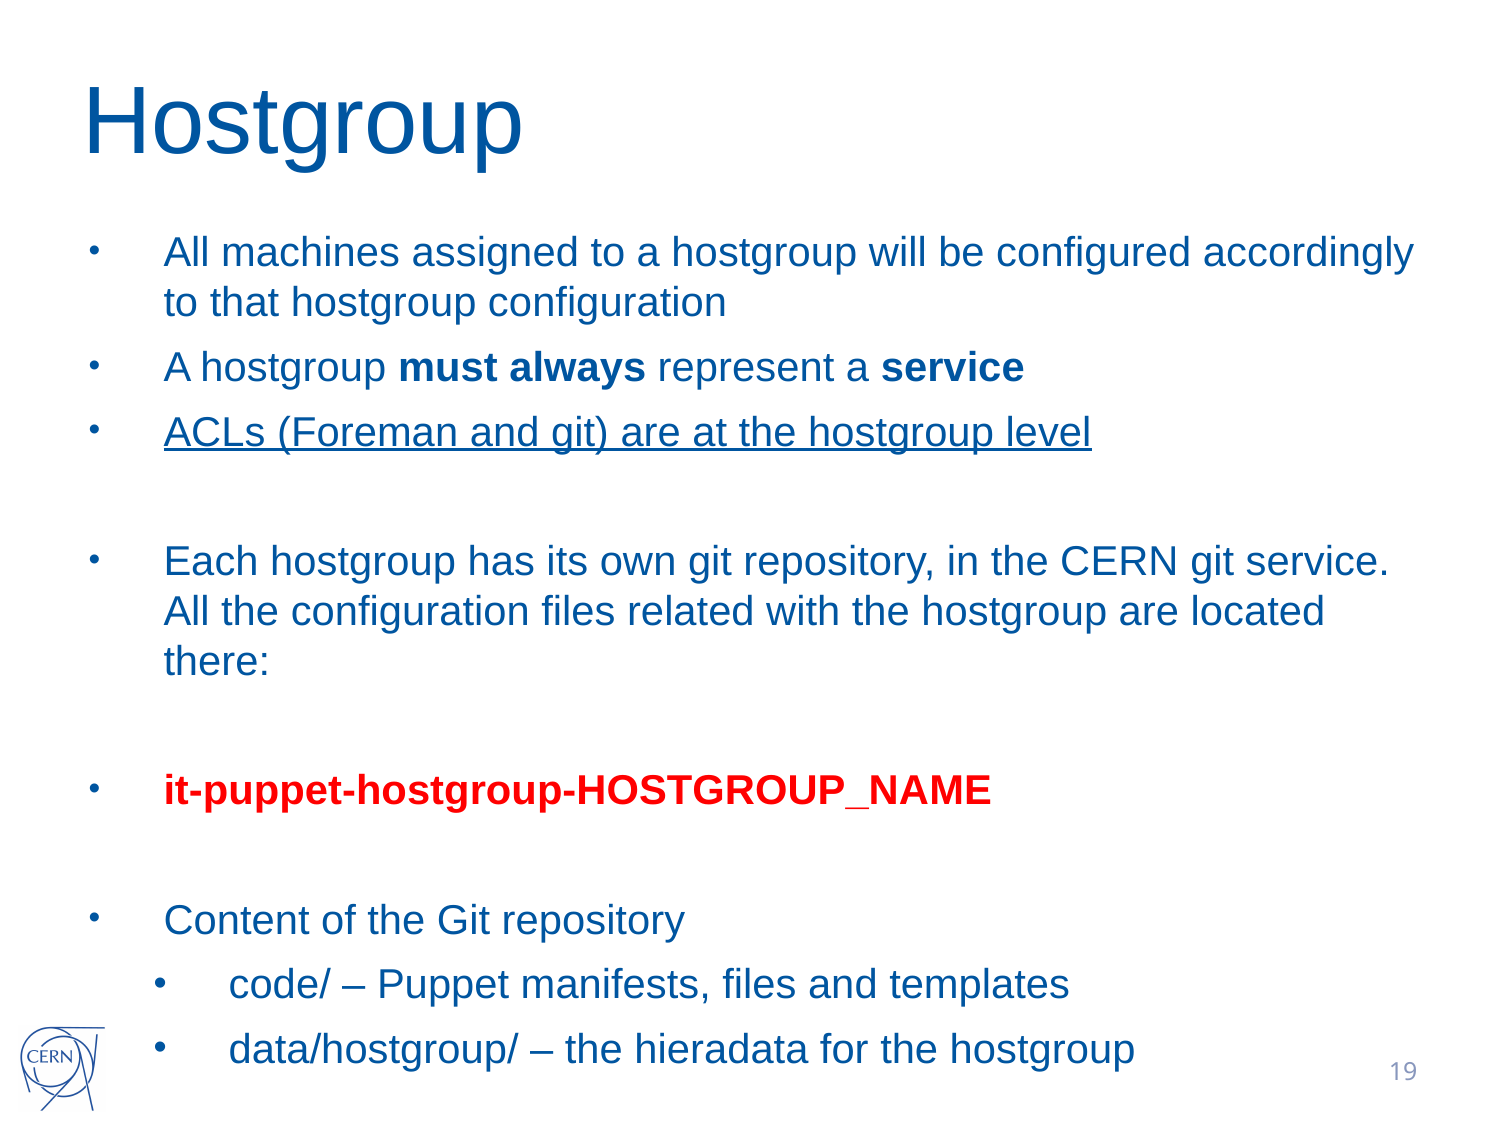

# Hostgroup
All machines assigned to a hostgroup will be configured accordingly to that hostgroup configuration
A hostgroup must always represent a service
ACLs (Foreman and git) are at the hostgroup level
Each hostgroup has its own git repository, in the CERN git service. All the configuration files related with the hostgroup are located there:
it-puppet-hostgroup-HOSTGROUP_NAME
Content of the Git repository
code/ – Puppet manifests, files and templates
data/hostgroup/ – the hieradata for the hostgroup